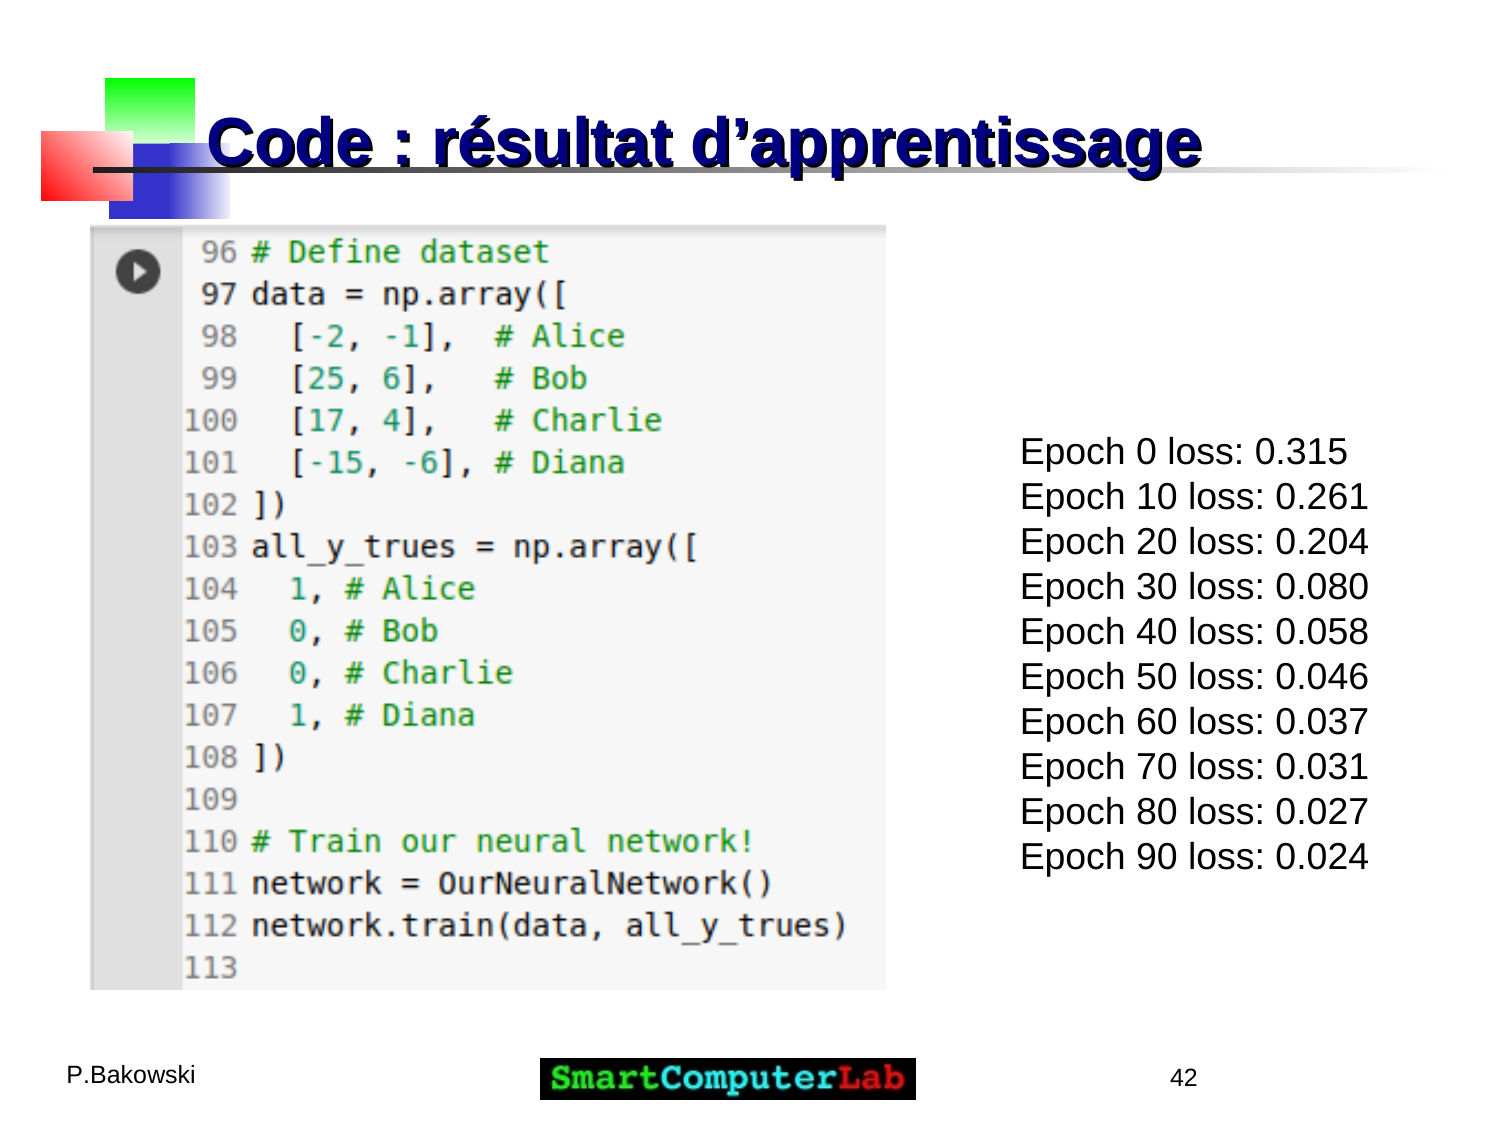

# Code : résultat d’apprentissage
Epoch 0 loss: 0.315
Epoch 10 loss: 0.261
Epoch 20 loss: 0.204
Epoch 30 loss: 0.080
Epoch 40 loss: 0.058
Epoch 50 loss: 0.046
Epoch 60 loss: 0.037
Epoch 70 loss: 0.031
Epoch 80 loss: 0.027
Epoch 90 loss: 0.024
42